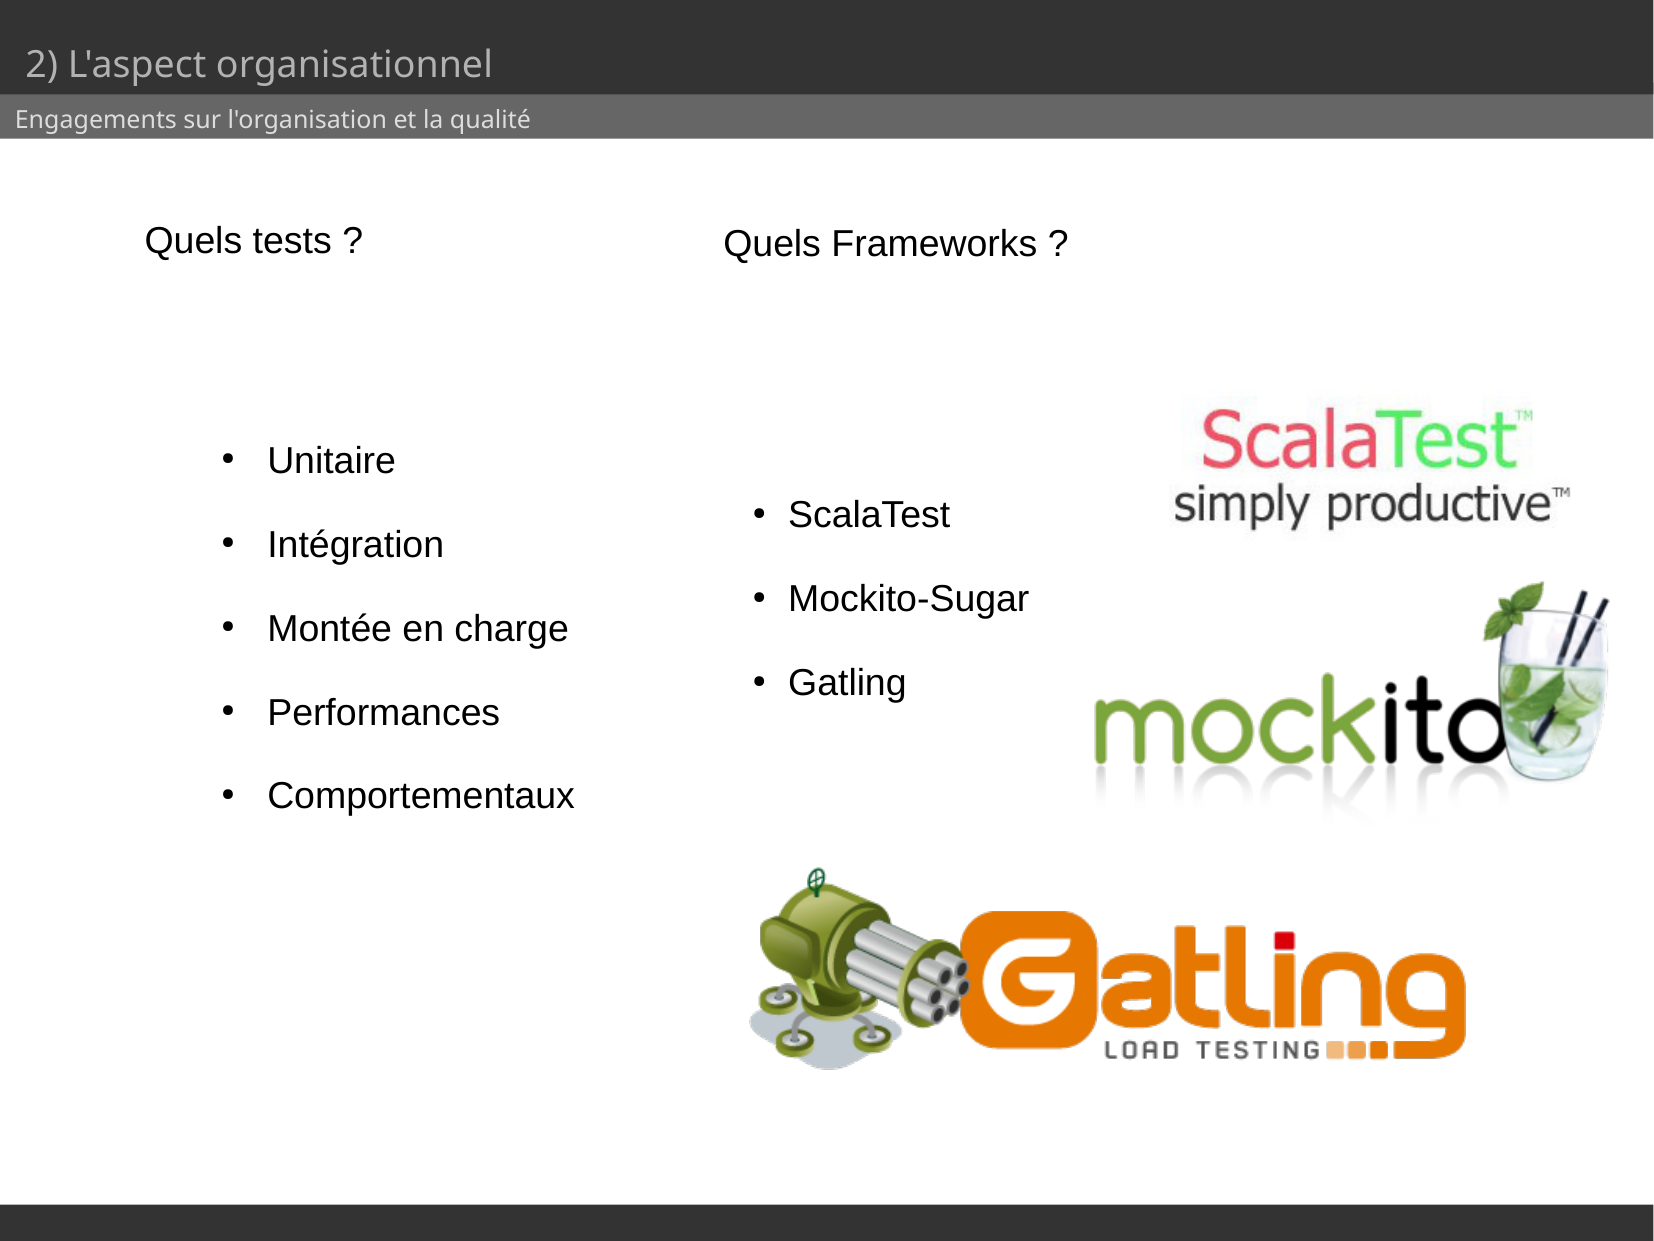

2) L'aspect organisationnel
Engagements sur l'organisation et la qualité
Quels tests ?
Quels Frameworks ?
 Unitaire
 Intégration
 Montée en charge
 Performances
 Comportementaux
ScalaTest
Mockito-Sugar
Gatling